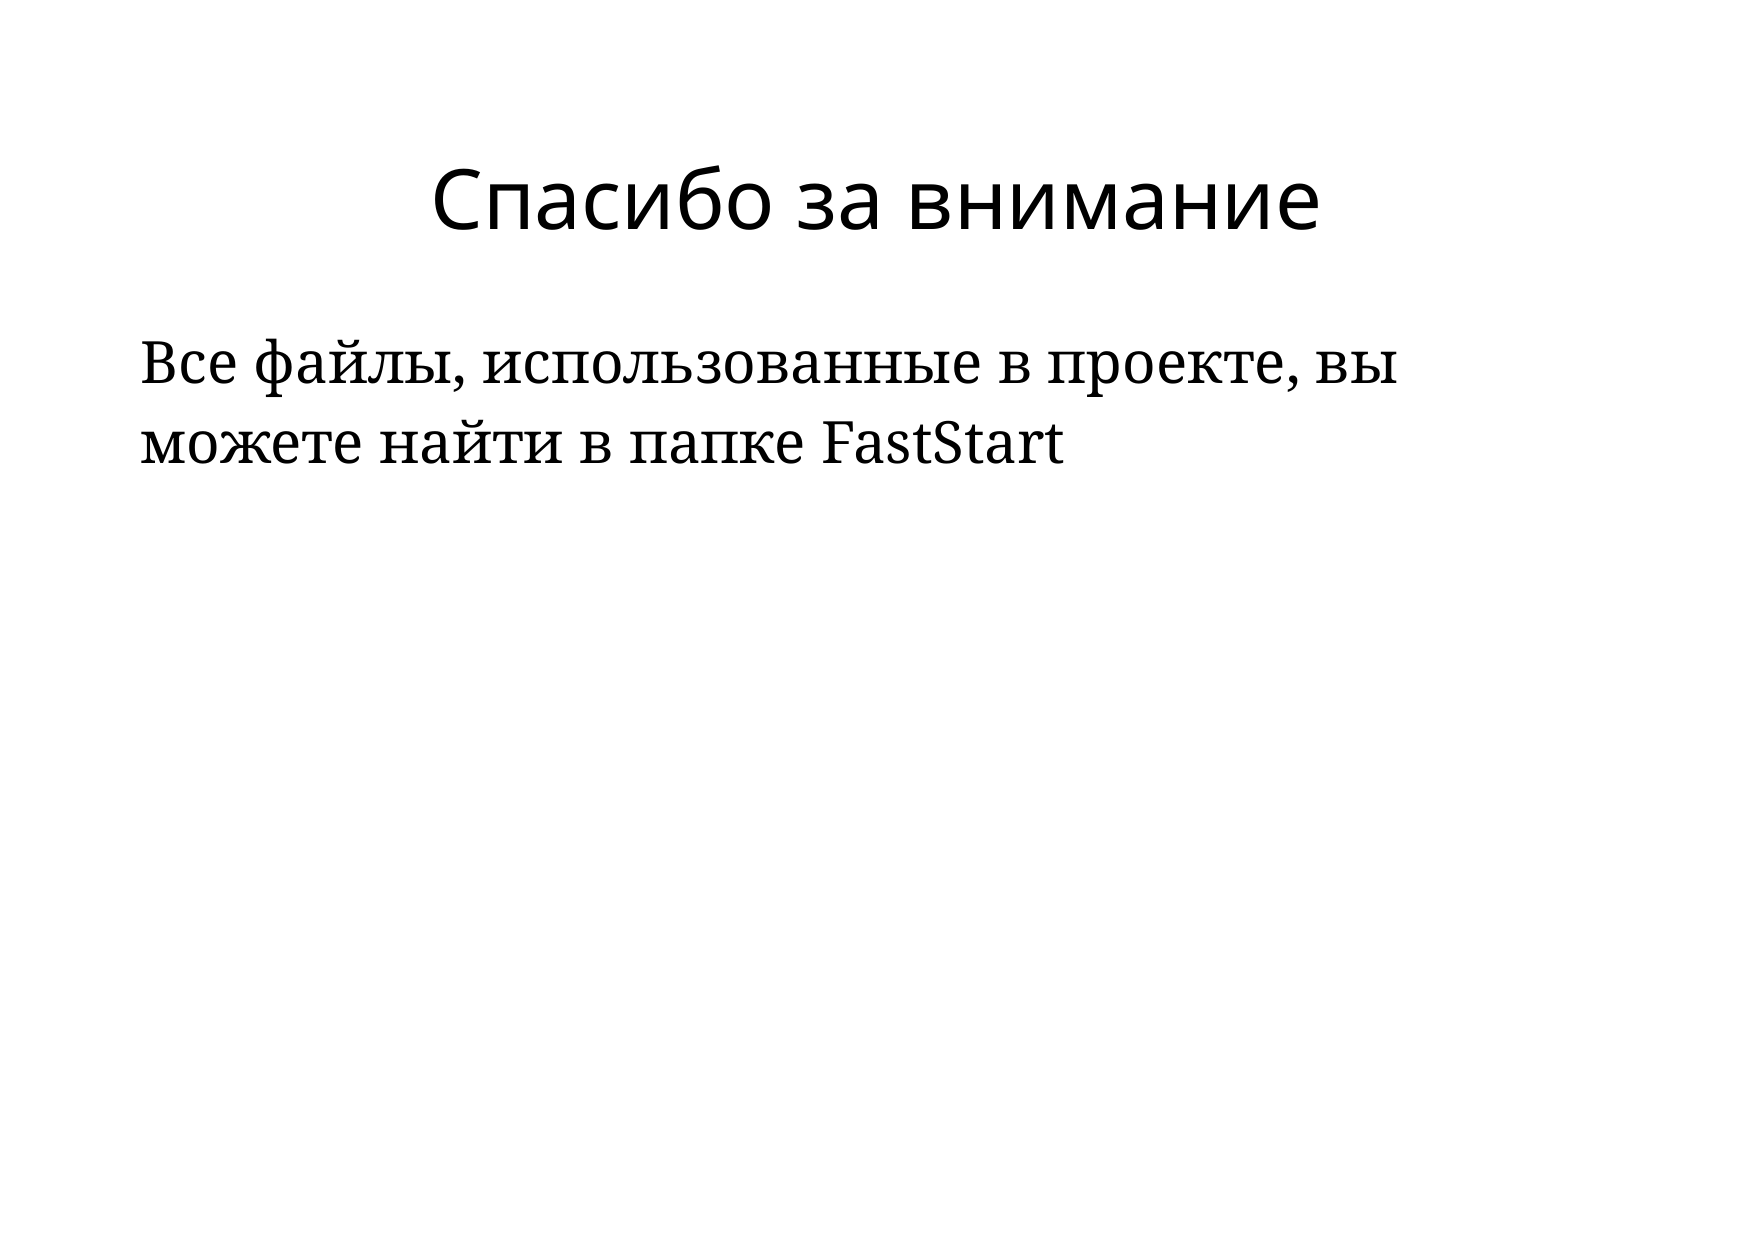

# Спасибо за внимание
Все файлы, использованные в проекте, вы можете найти в папке FastStart